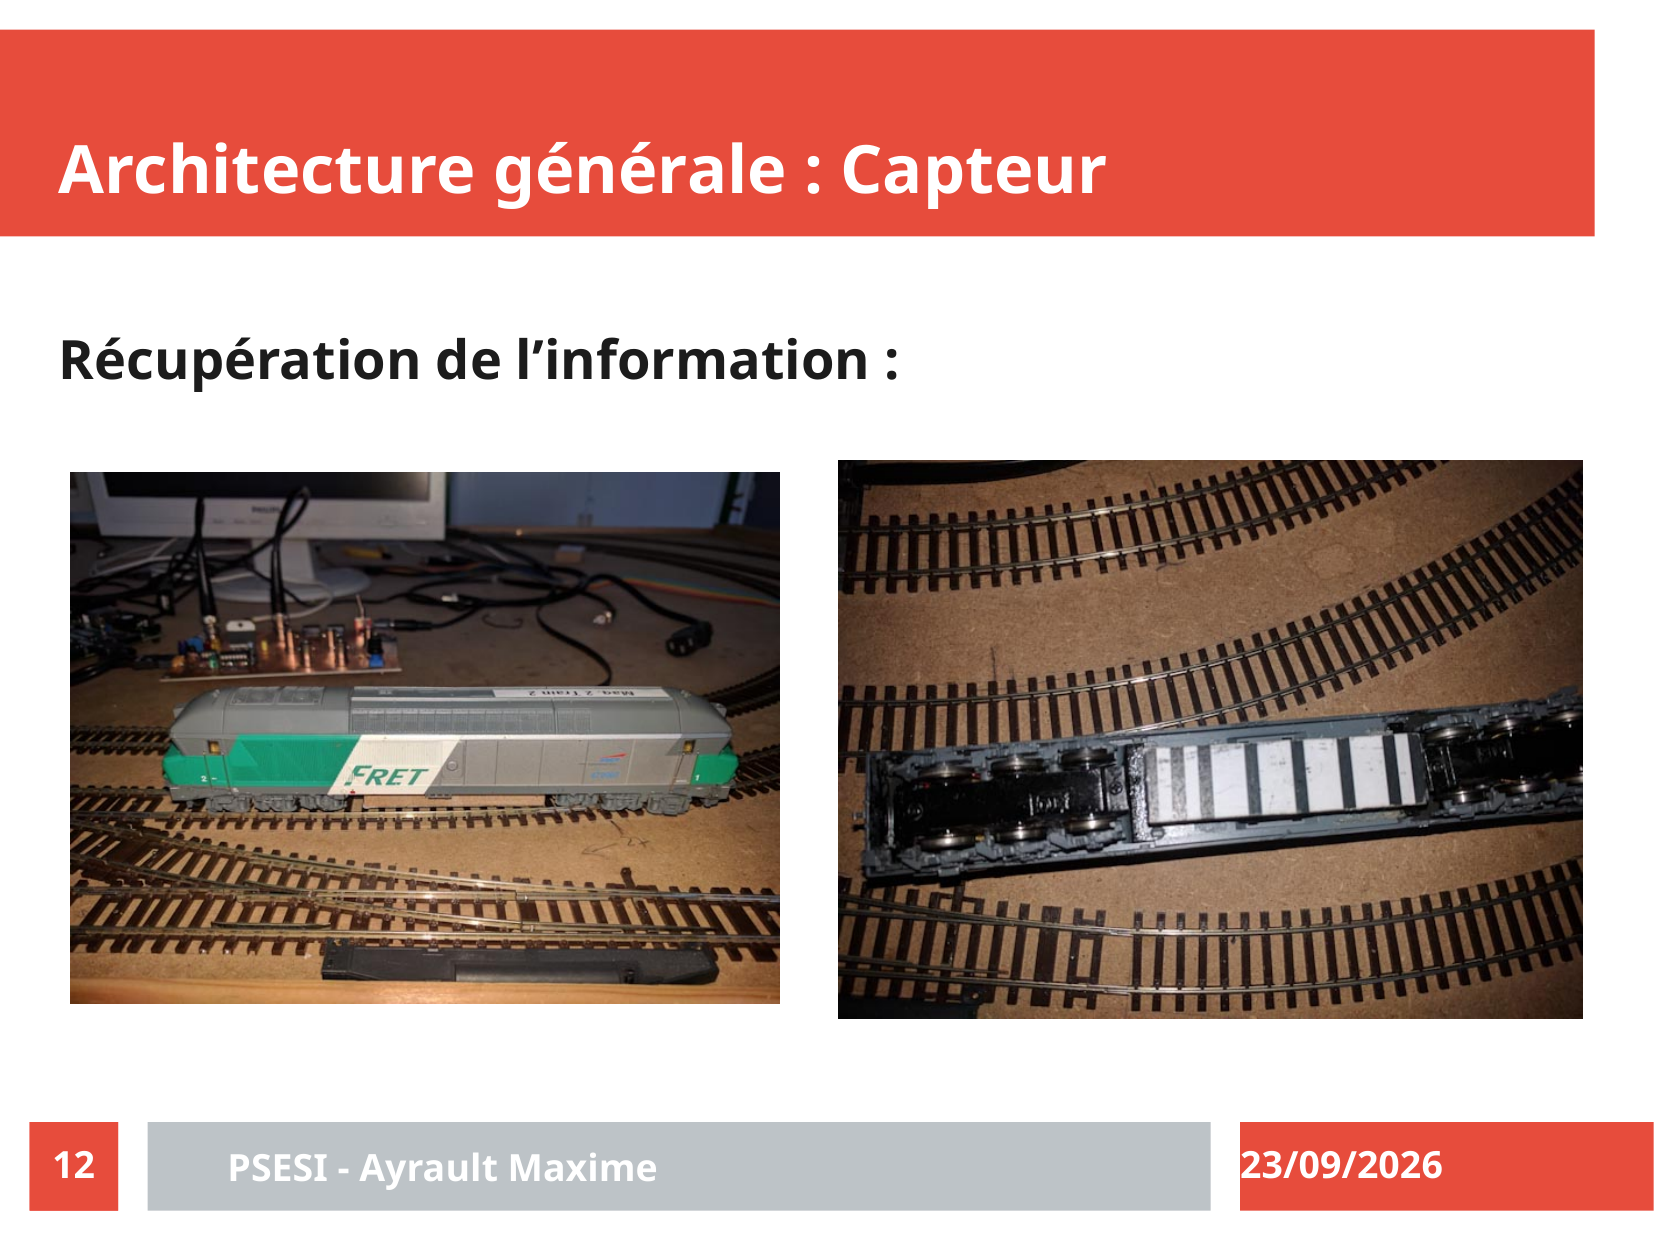

# Architecture générale : Capteur
Récupération de l’information :
PSESI - Ayrault Maxime